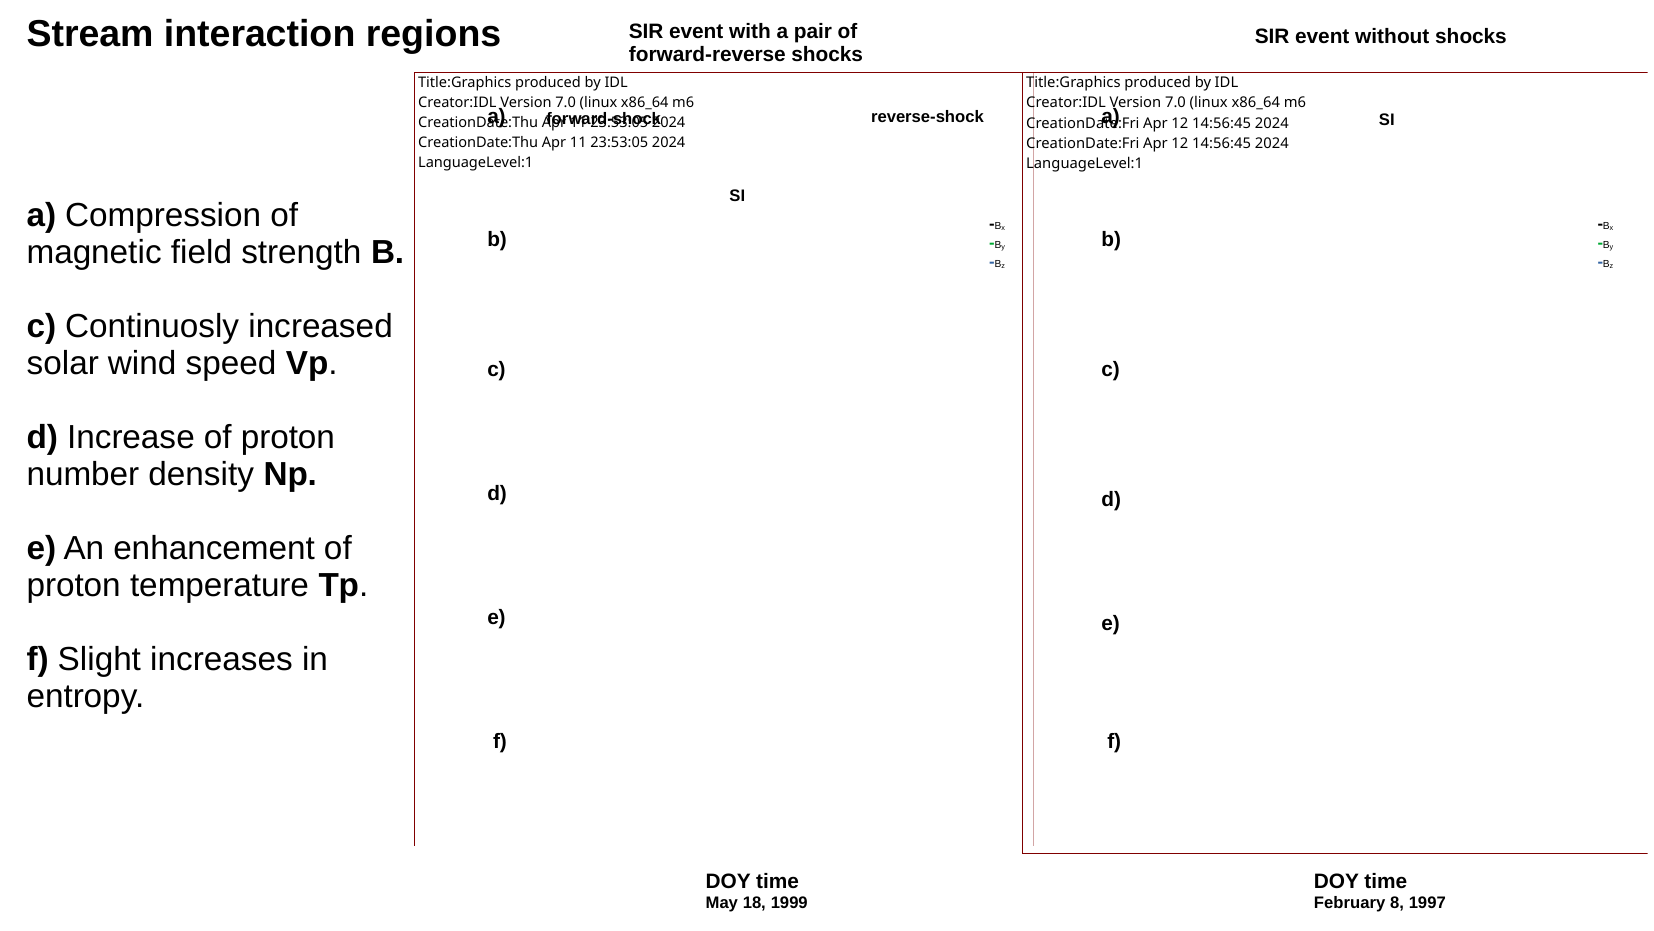

Stream interaction regions
SIR event with a pair of forward-reverse shocks
SIR event without shocks
a)
a)
reverse-shock
forward-shock
SI
SI
a) Compression of magnetic field strength B.
c) Continuosly increased solar wind speed Vp.
d) Increase of proton number density Np.
e) An enhancement of proton temperature Tp.
f) Slight increases in entropy.
-Bx
-By
-Bz
-Bx
-By
-Bz
b)
b)
c)
c)
d)
d)
e)
e)
f)
f)
DOY time
February 8, 1997
DOY time
May 18, 1999